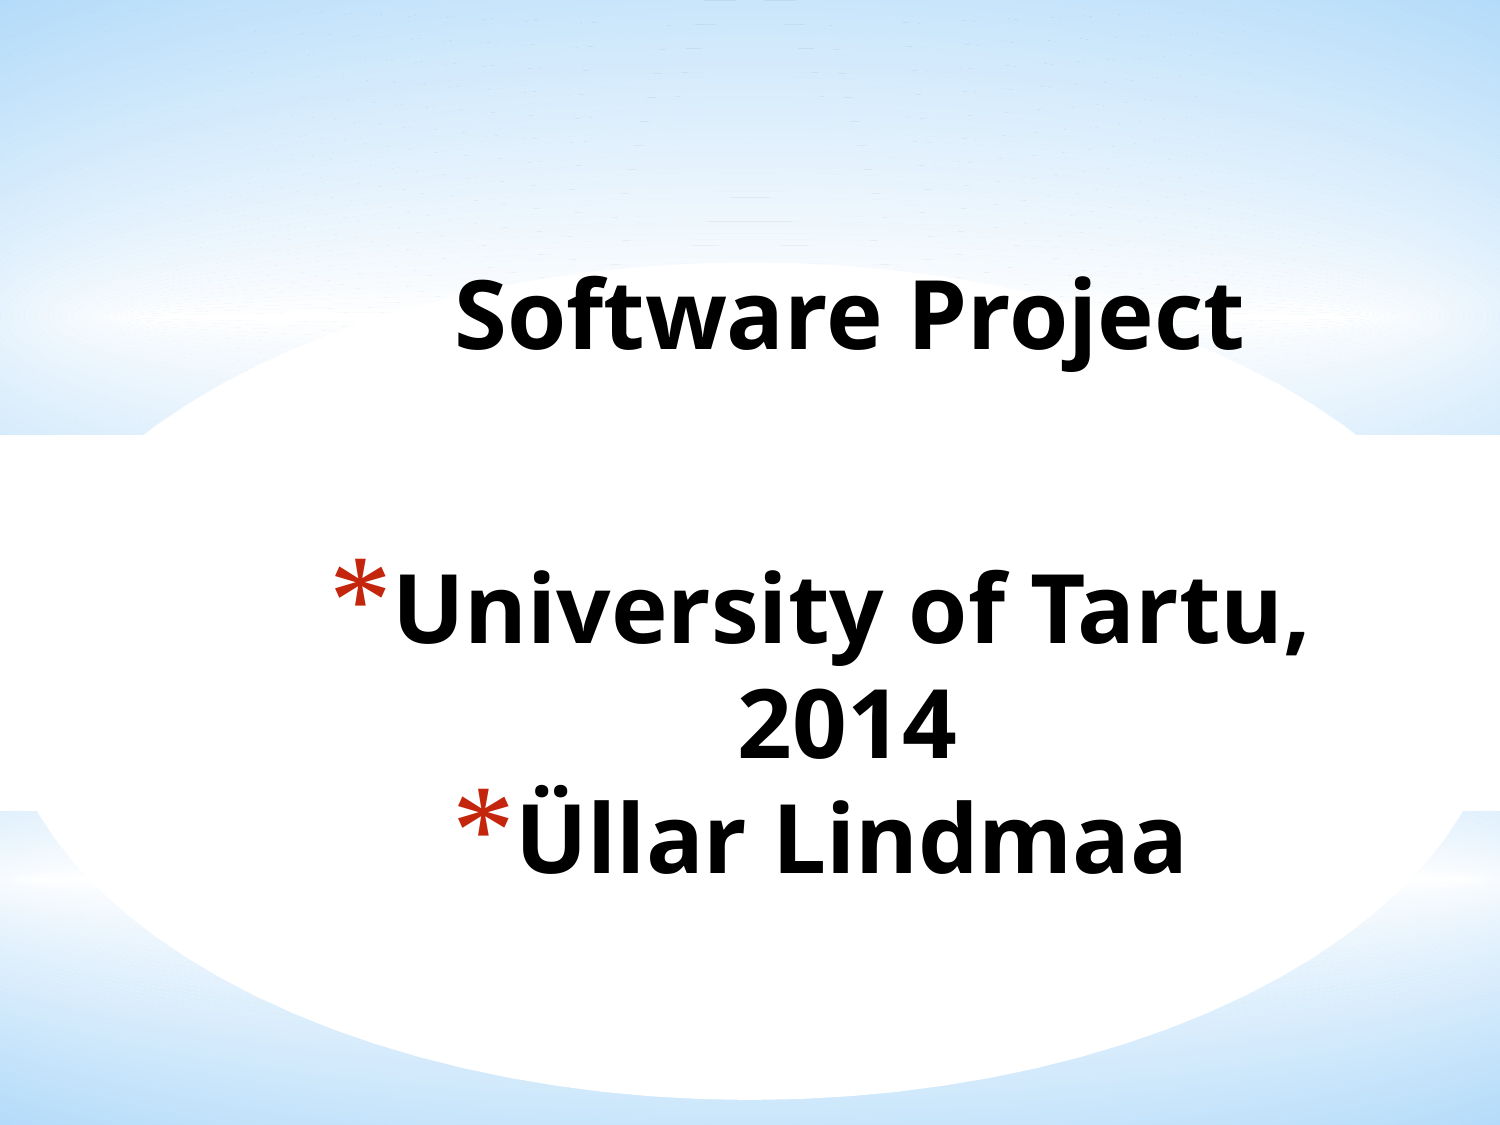

Software Project
# University of Tartu, 2014
Üllar Lindmaa